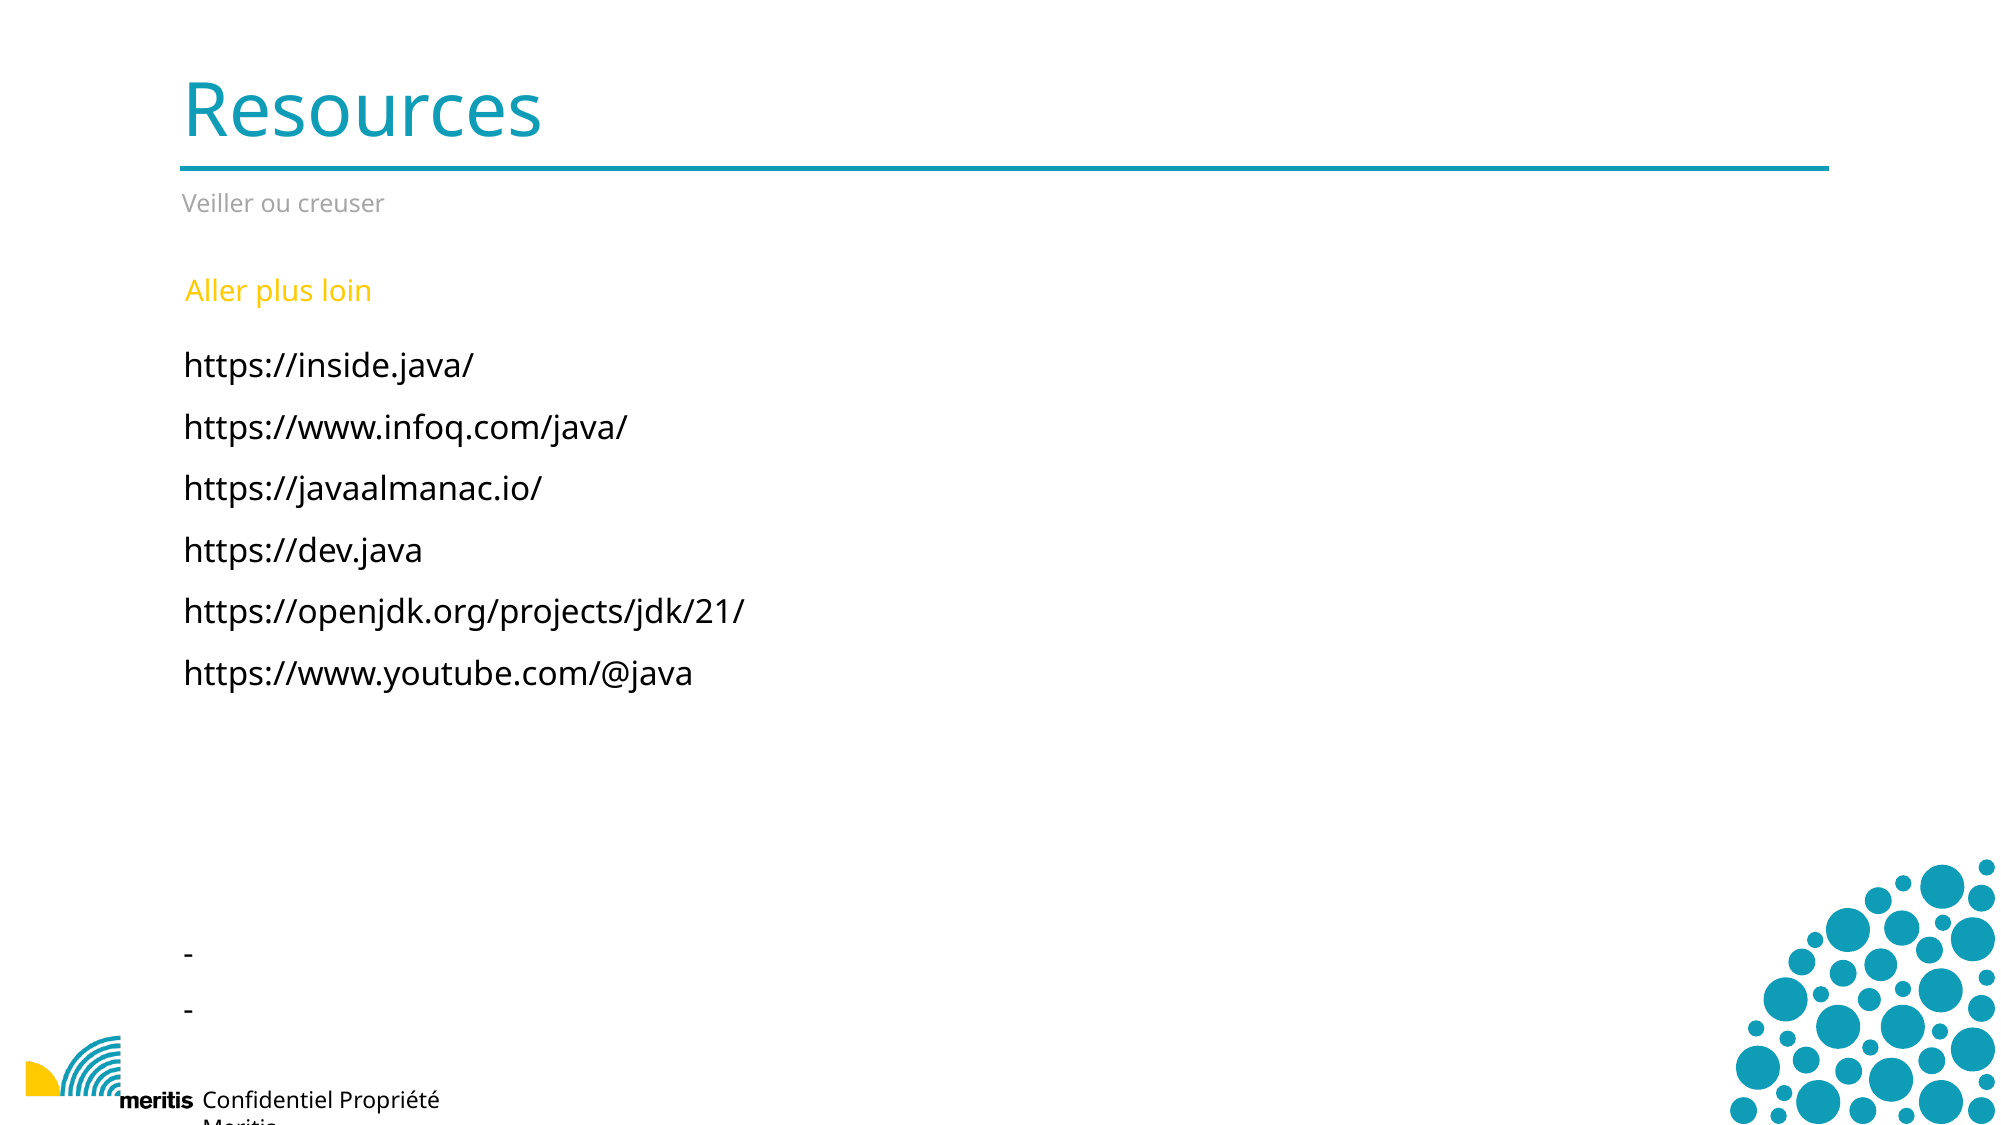

# Resources
Veiller ou creuser
Aller plus loin
https://inside.java/
https://www.infoq.com/java/
https://javaalmanac.io/
https://dev.java
https://openjdk.org/projects/jdk/21/
https://www.youtube.com/@java